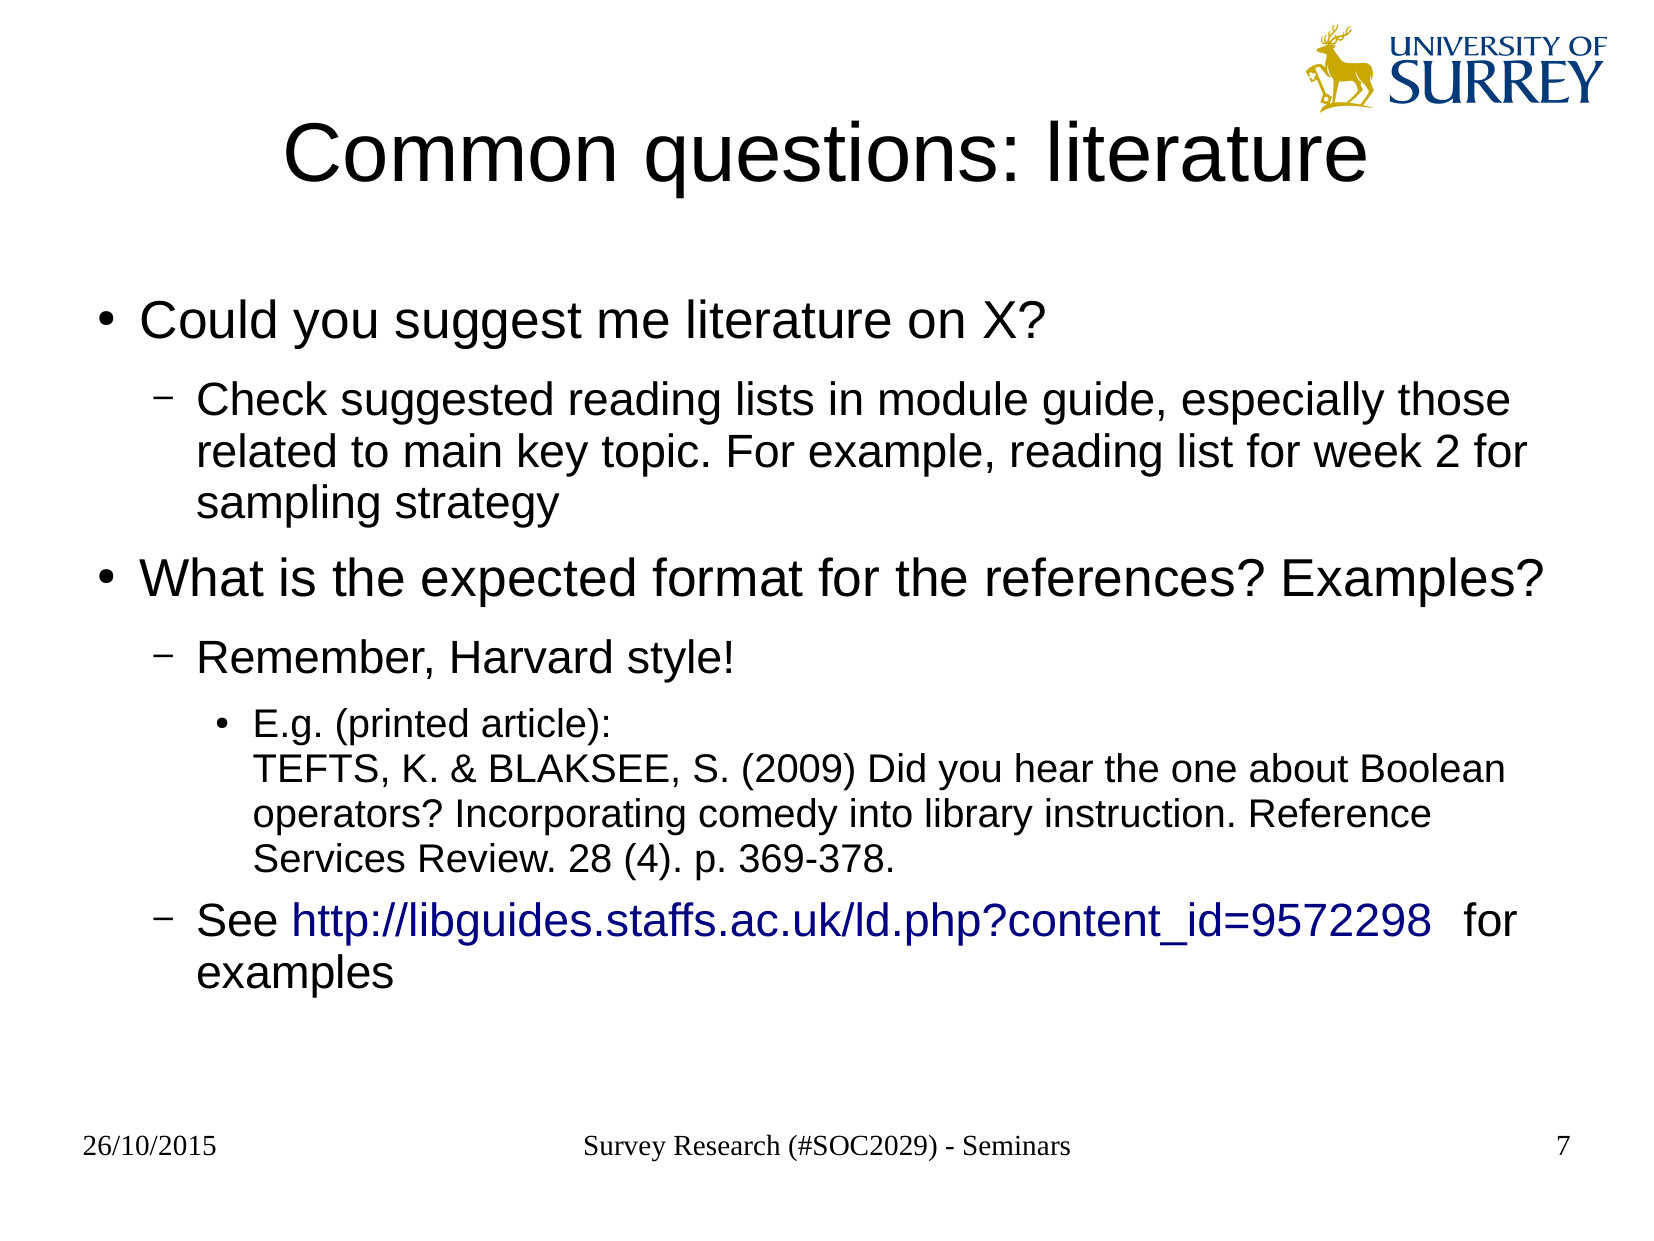

# Common questions: literature
Could you suggest me literature on X?
Check suggested reading lists in module guide, especially those related to main key topic. For example, reading list for week 2 for sampling strategy
What is the expected format for the references? Examples?
Remember, Harvard style!
E.g. (printed article):
TEFTS, K. & BLAKSEE, S. (2009) Did you hear the one about Boolean operators? Incorporating comedy into library instruction. Reference Services Review. 28 (4). p. 369-378.
See http://libguides.staffs.ac.uk/ld.php?content_id=9572298 for examples
05/10/2015
7